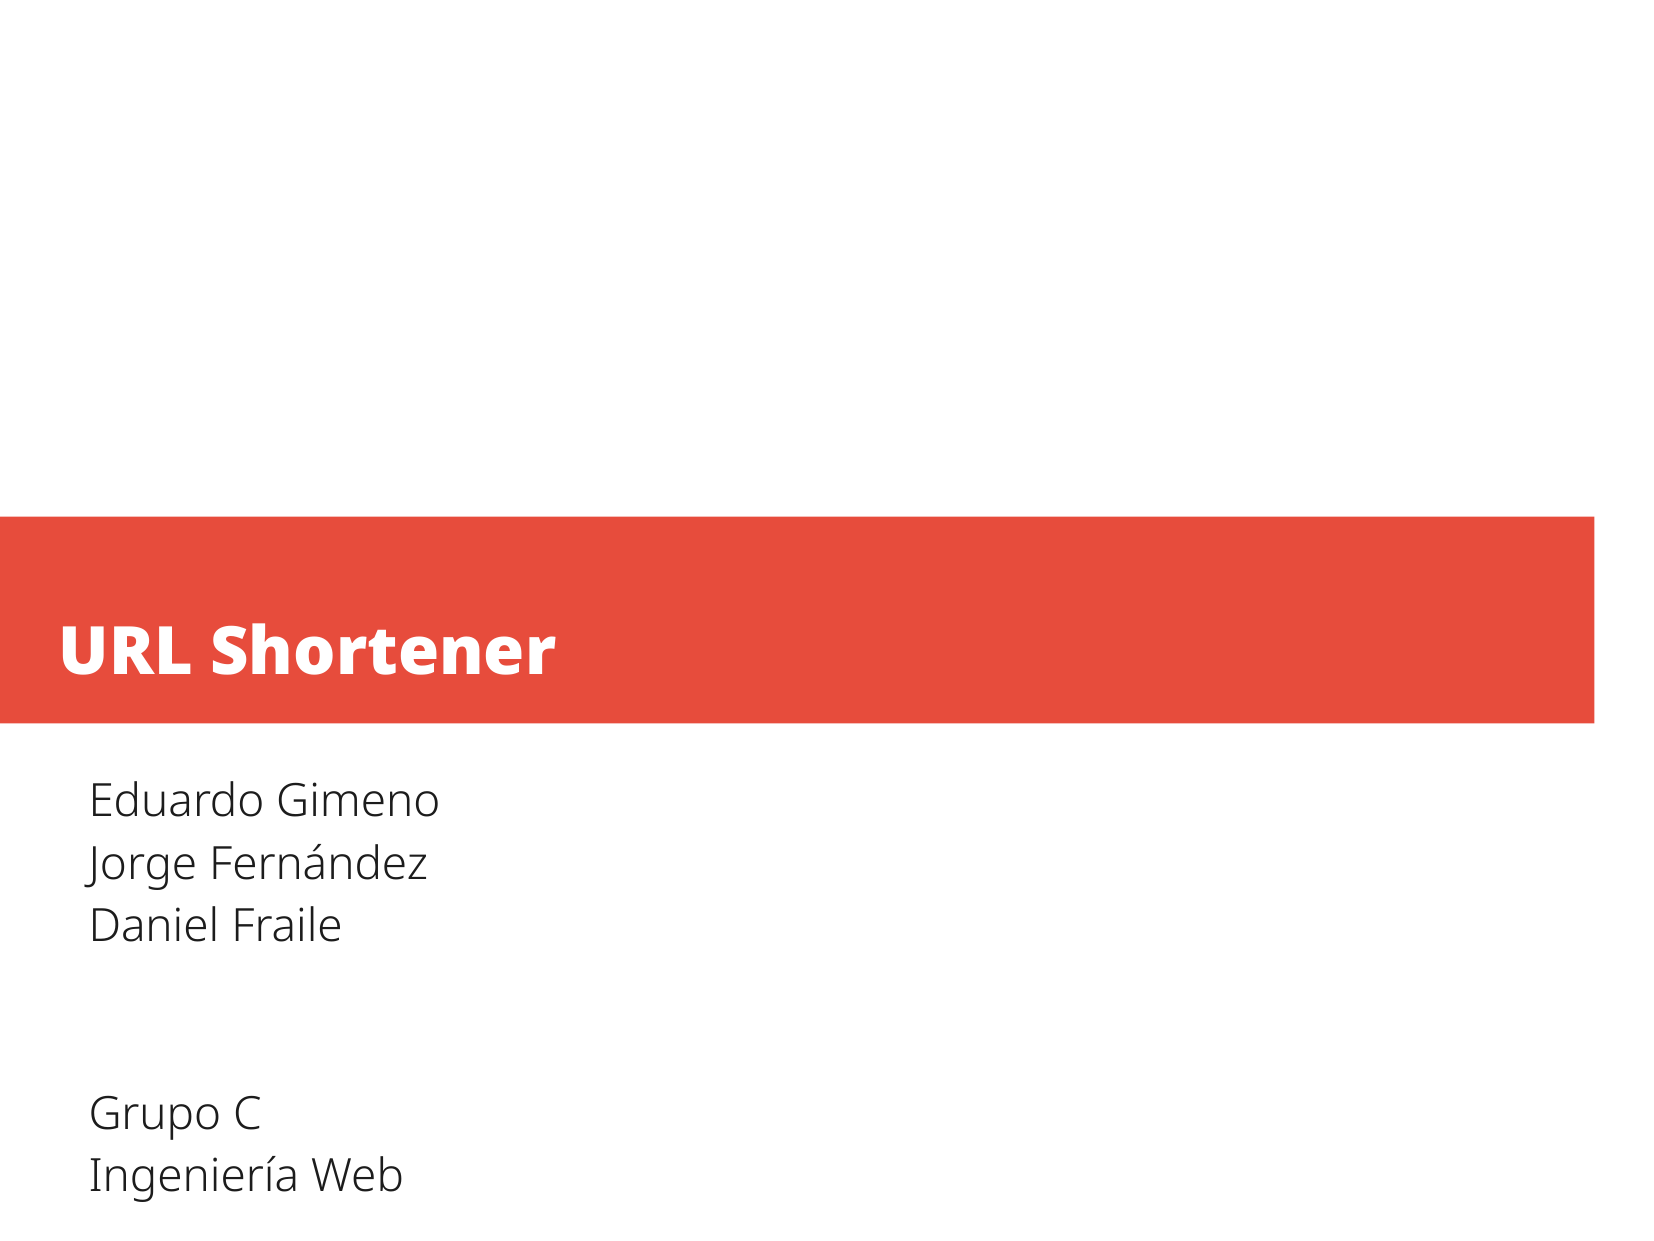

# URL Shortener
Eduardo Gimeno
Jorge Fernández
Daniel Fraile
Grupo C
Ingeniería Web